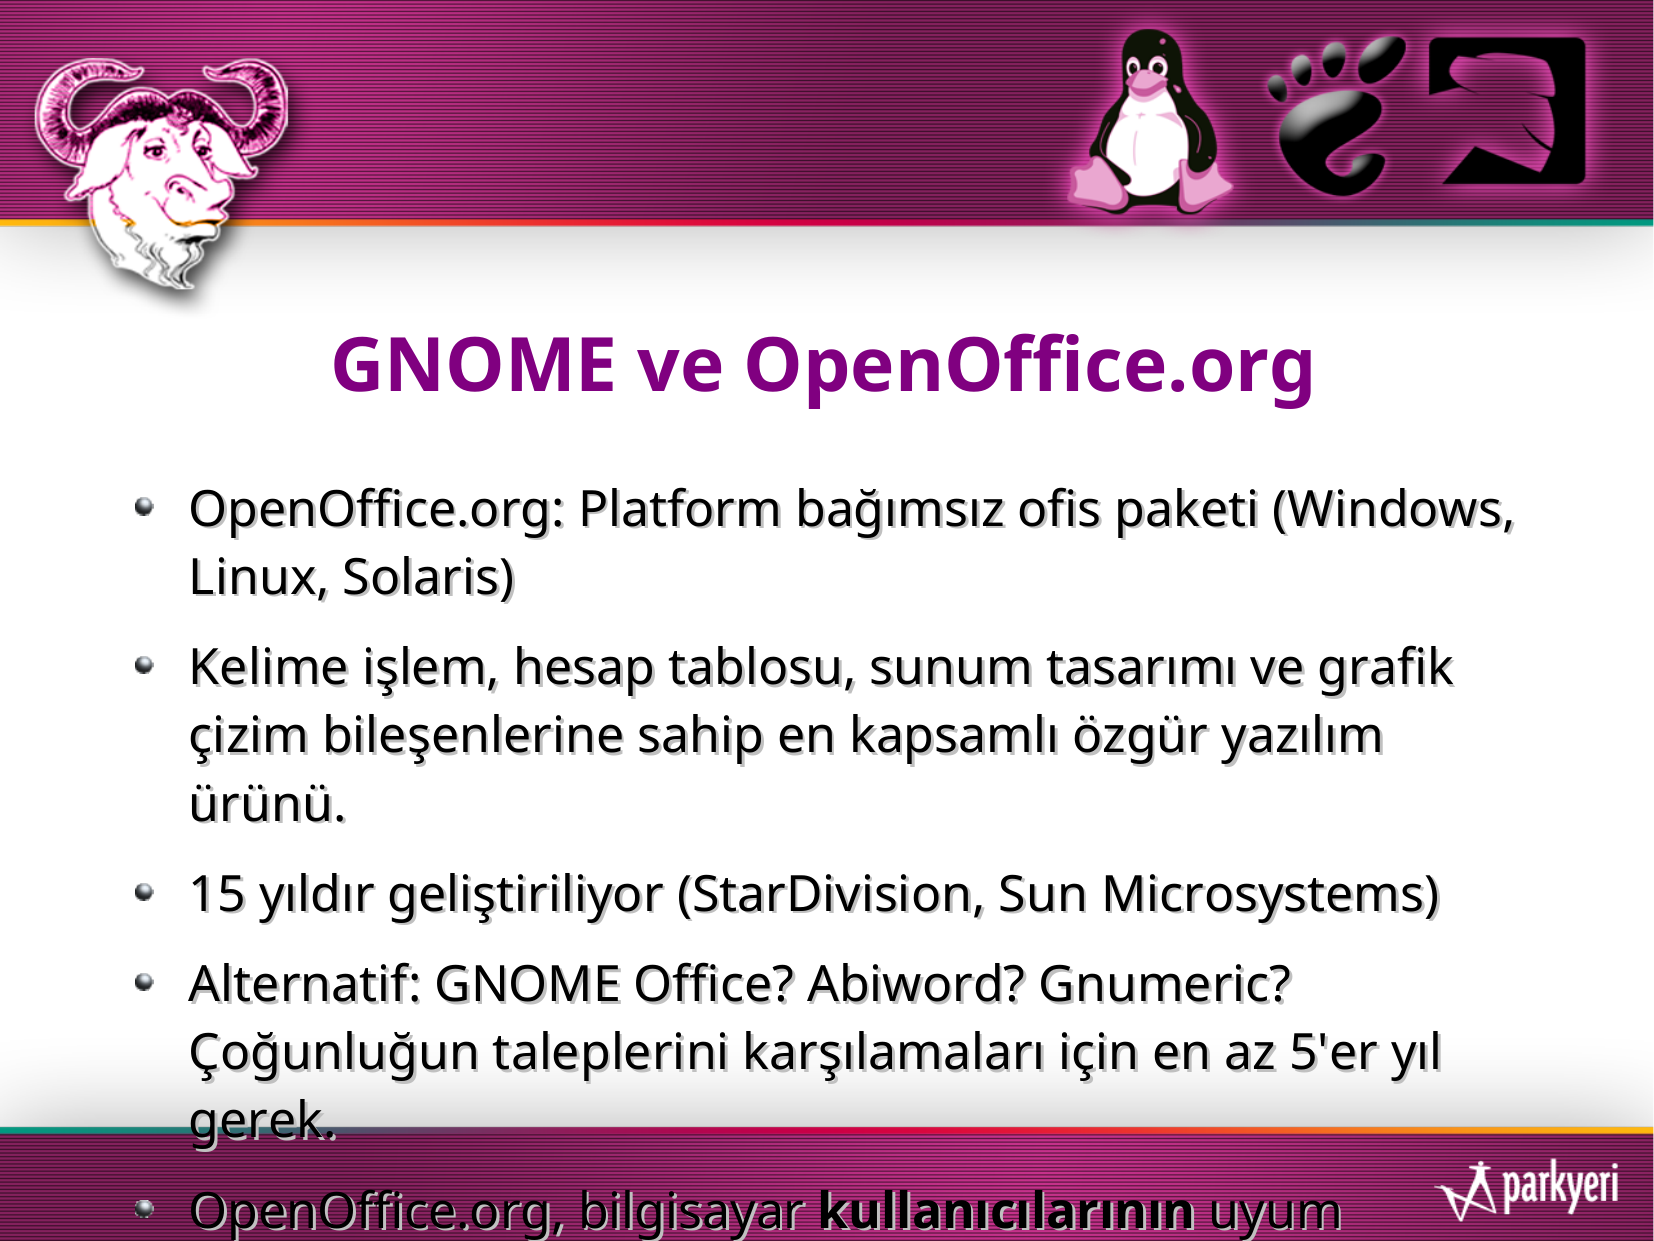

# GNOME ve OpenOffice.org
OpenOffice.org: Platform bağımsız ofis paketi (Windows, Linux, Solaris)
Kelime işlem, hesap tablosu, sunum tasarımı ve grafik çizim bileşenlerine sahip en kapsamlı özgür yazılım ürünü.
15 yıldır geliştiriliyor (StarDivision, Sun Microsystems)
Alternatif: GNOME Office? Abiword? Gnumeric? Çoğunluğun taleplerini karşılamaları için en az 5'er yıl gerek.
OpenOffice.org, bilgisayar kullanıcılarının uyum sağlamasını kolaylaştırıyor.